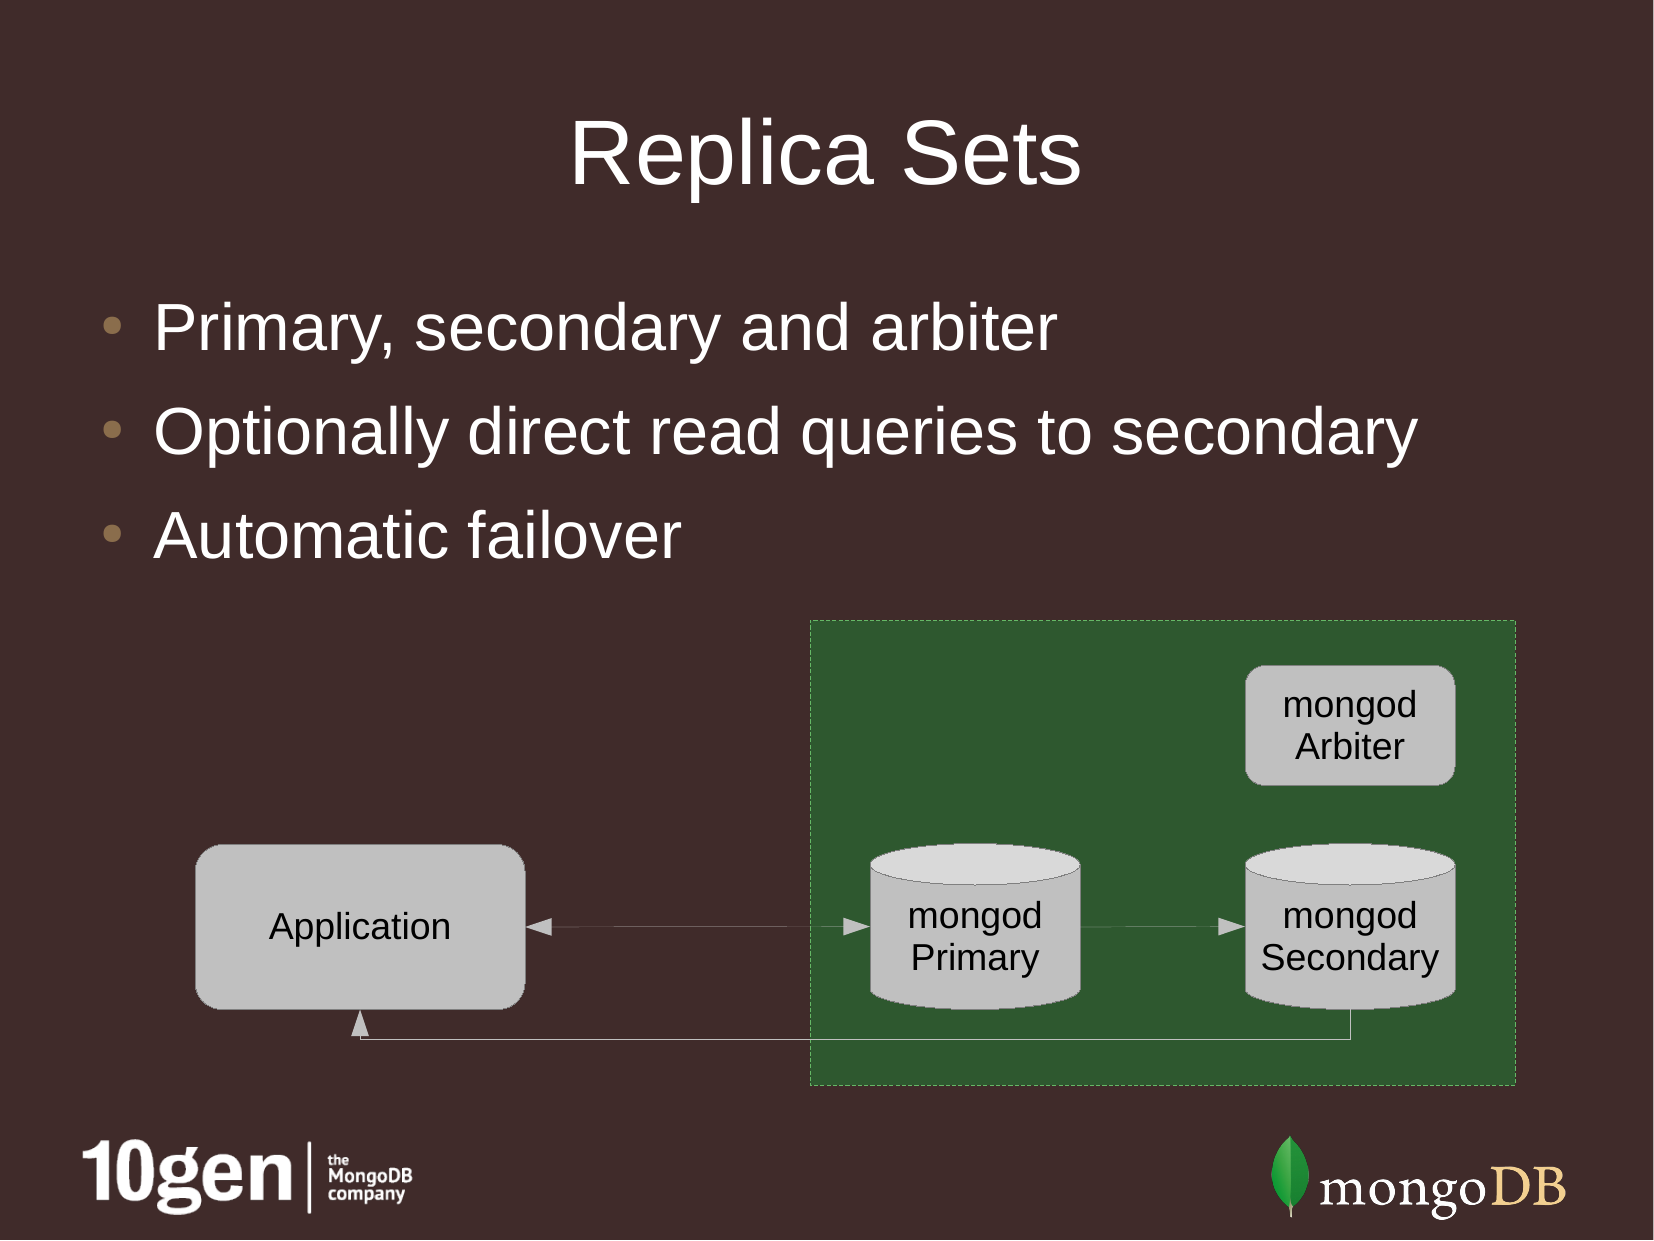

# Replica Sets
Primary, secondary and arbiter
Optionally direct read queries to secondary
Automatic failover
mongod
Arbiter
mongod
Primary
mongod
Secondary
Application